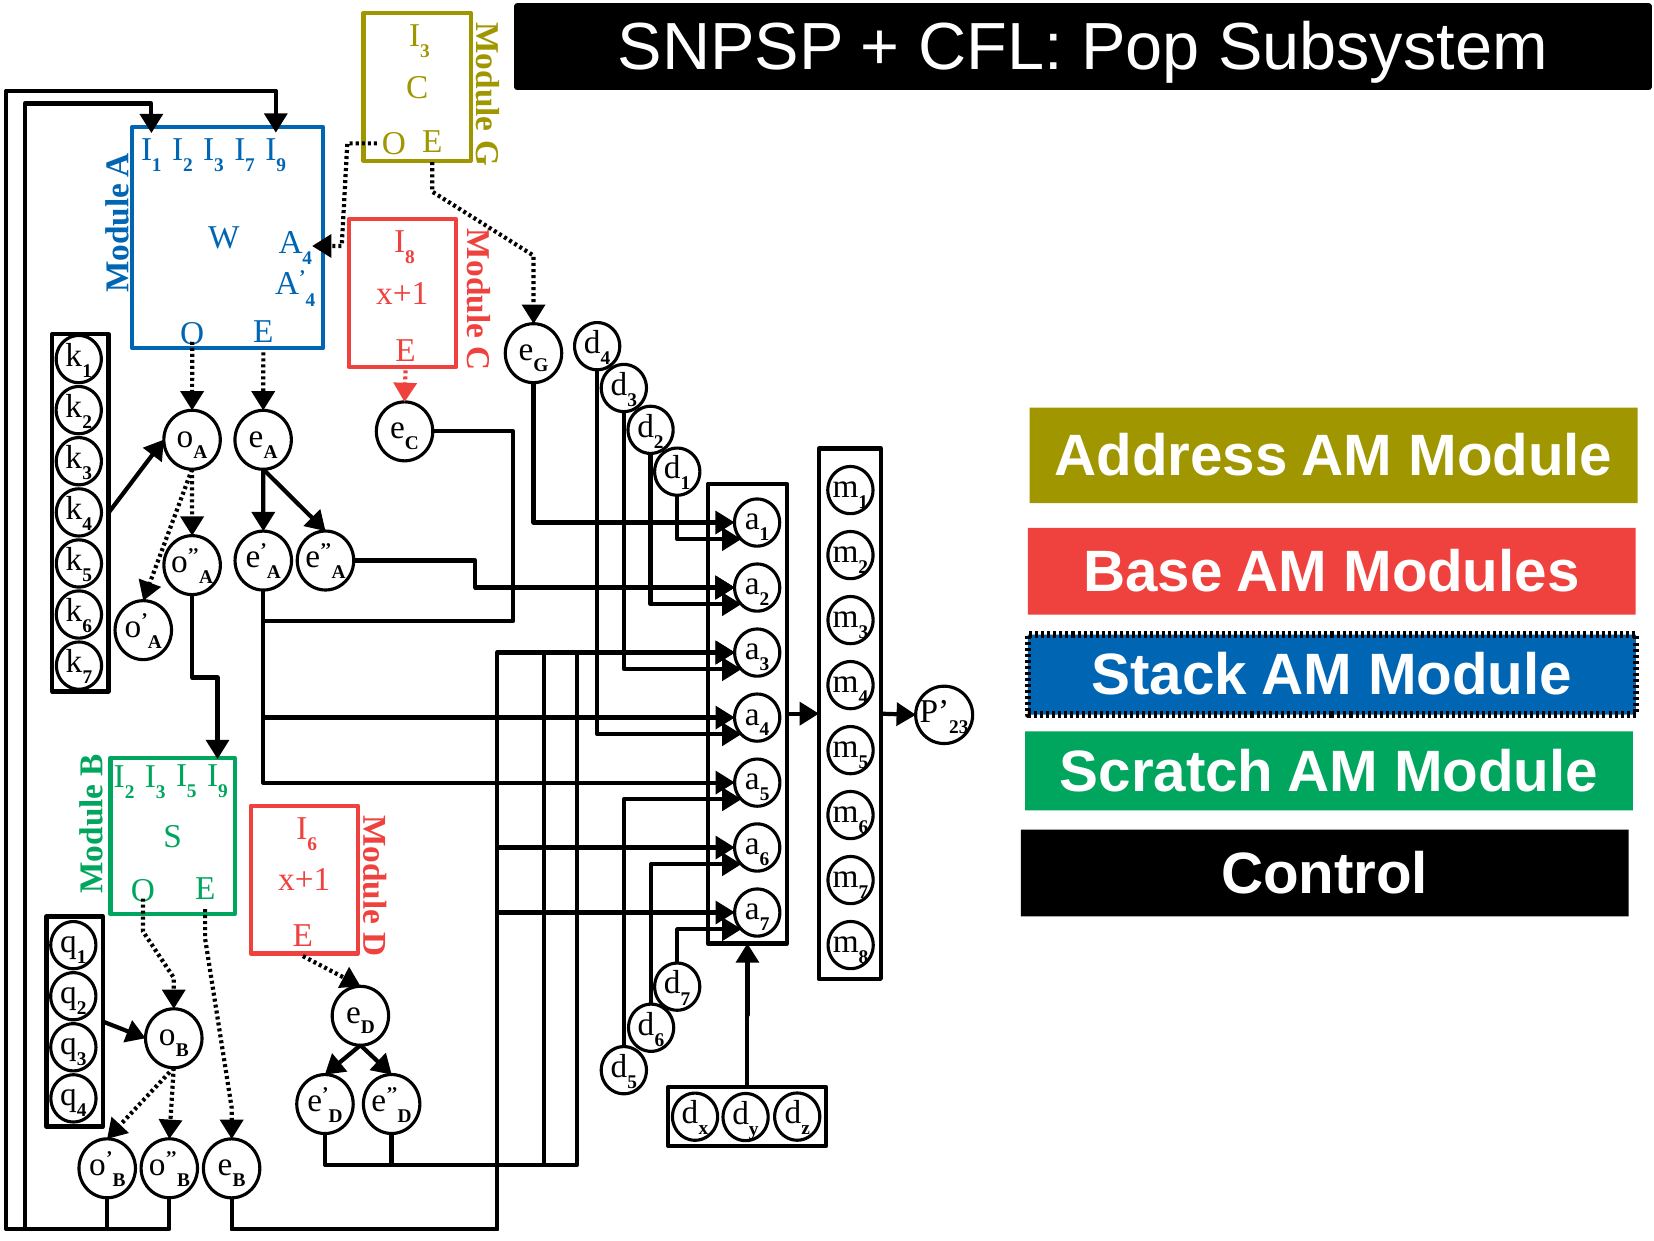

# SNPSP + CFL: Pop Subsystem
C
I3
Module G
E
O
W
I9
I7
I3
I2
I1
Module A
x+1
I8
A4
Module C
A’4
E
d4
eG
O
E
k1
d3
k2
eC
d2
Address AM Module
oA
eA
k3
d1
m1
k4
a1
Base AM Modules
e’’A
e’A
m2
o’’A
k5
a2
k6
m3
o’A
a3
Stack AM Module
k7
m4
P’23
a4
m5
Scratch AM Module
S
I9
I5
a5
I3
I2
m6
Module B
x+1
I6
a6
Control
m7
Module D
E
O
a7
E
m8
q1
d7
q2
eD
d6
oB
q3
d5
e’’D
e’D
q4
dz
dx
dy
o’’B
o’B
eB